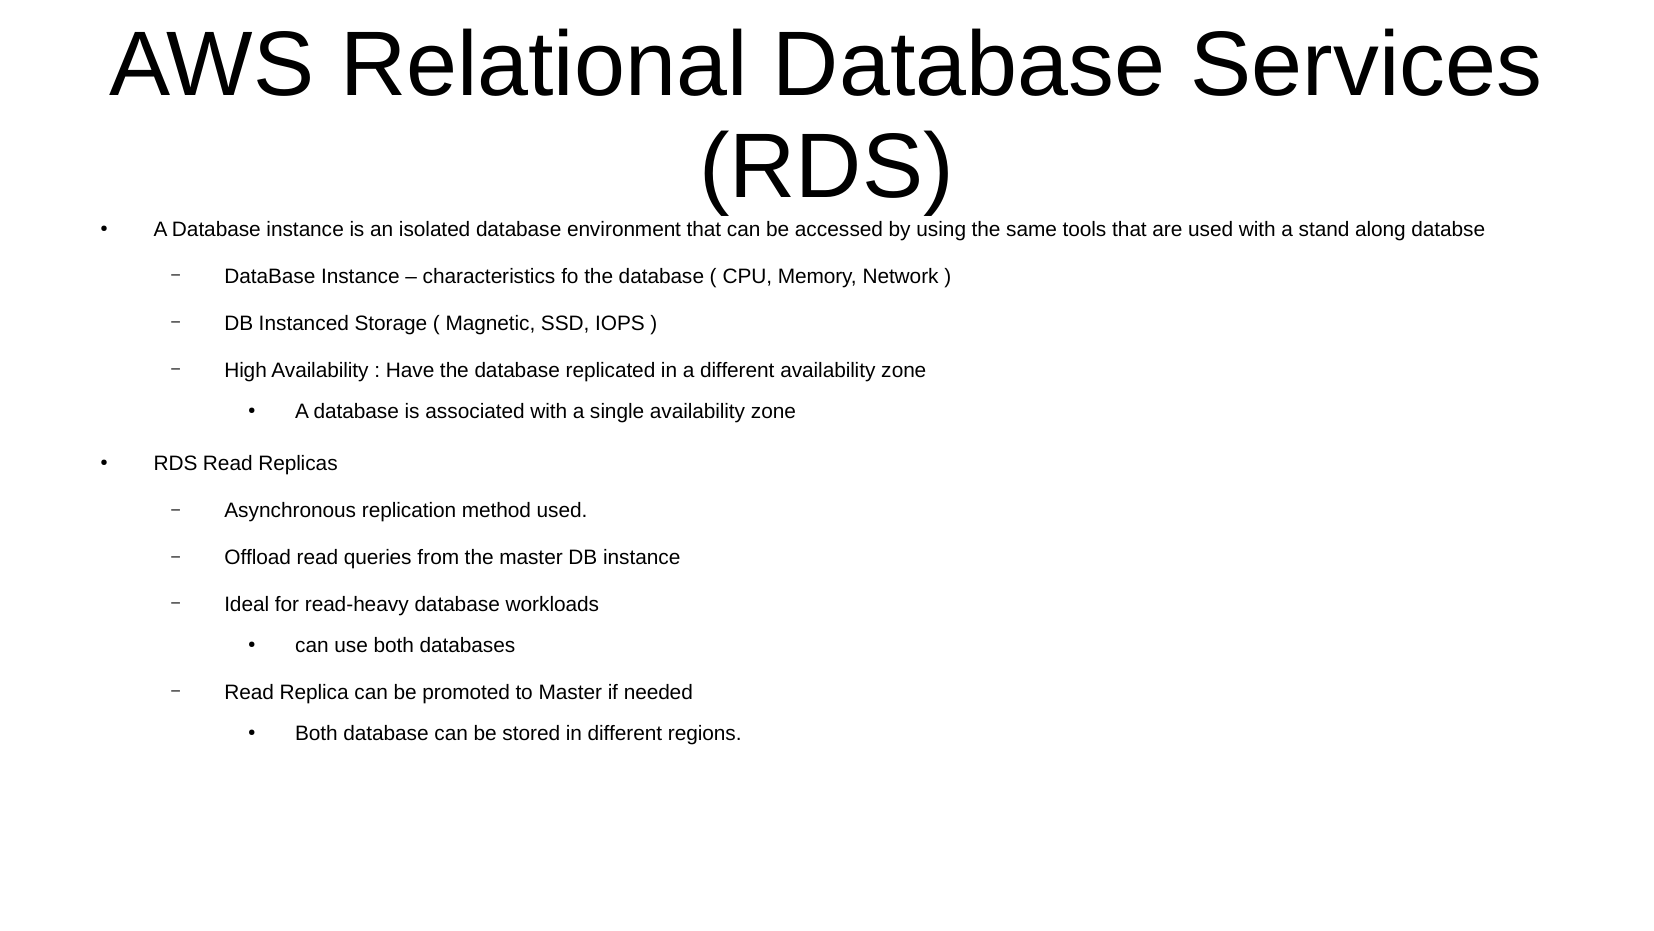

# AWS Relational Database Services (RDS)
A Database instance is an isolated database environment that can be accessed by using the same tools that are used with a stand along databse
DataBase Instance – characteristics fo the database ( CPU, Memory, Network )
DB Instanced Storage ( Magnetic, SSD, IOPS )
High Availability : Have the database replicated in a different availability zone
A database is associated with a single availability zone
RDS Read Replicas
Asynchronous replication method used.
Offload read queries from the master DB instance
Ideal for read-heavy database workloads
can use both databases
Read Replica can be promoted to Master if needed
Both database can be stored in different regions.